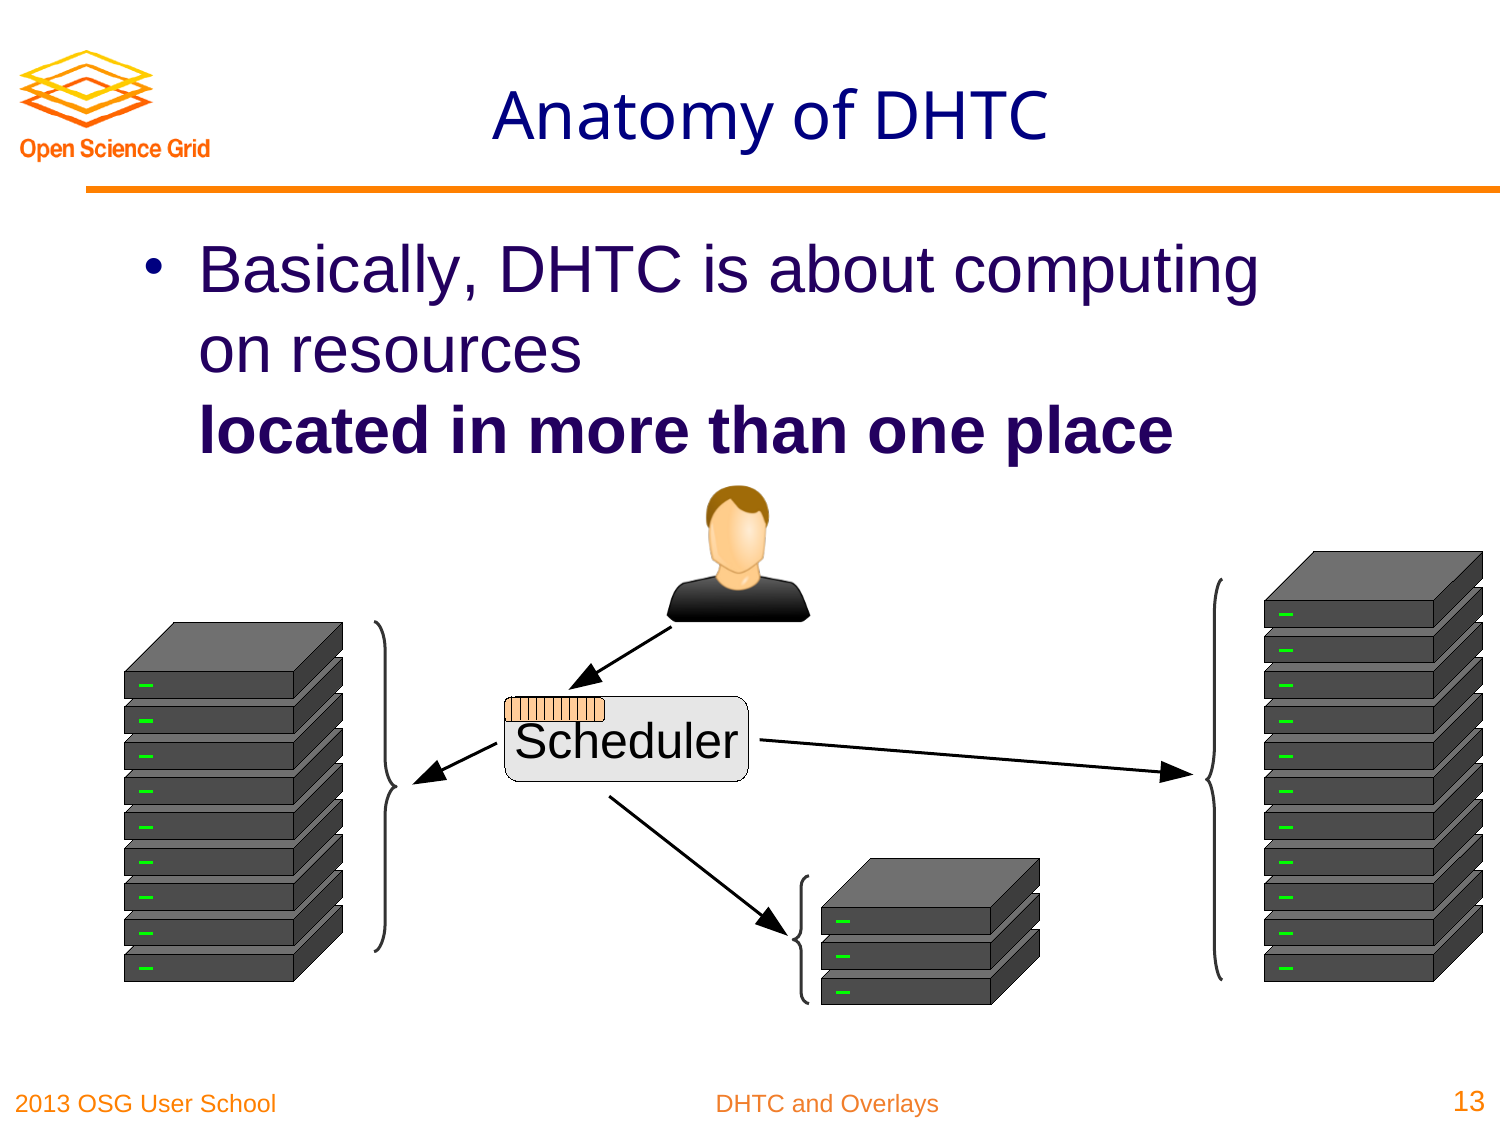

# Anatomy of DHTC
Basically, DHTC is about computing
on resources
located in more than one place
Scheduler